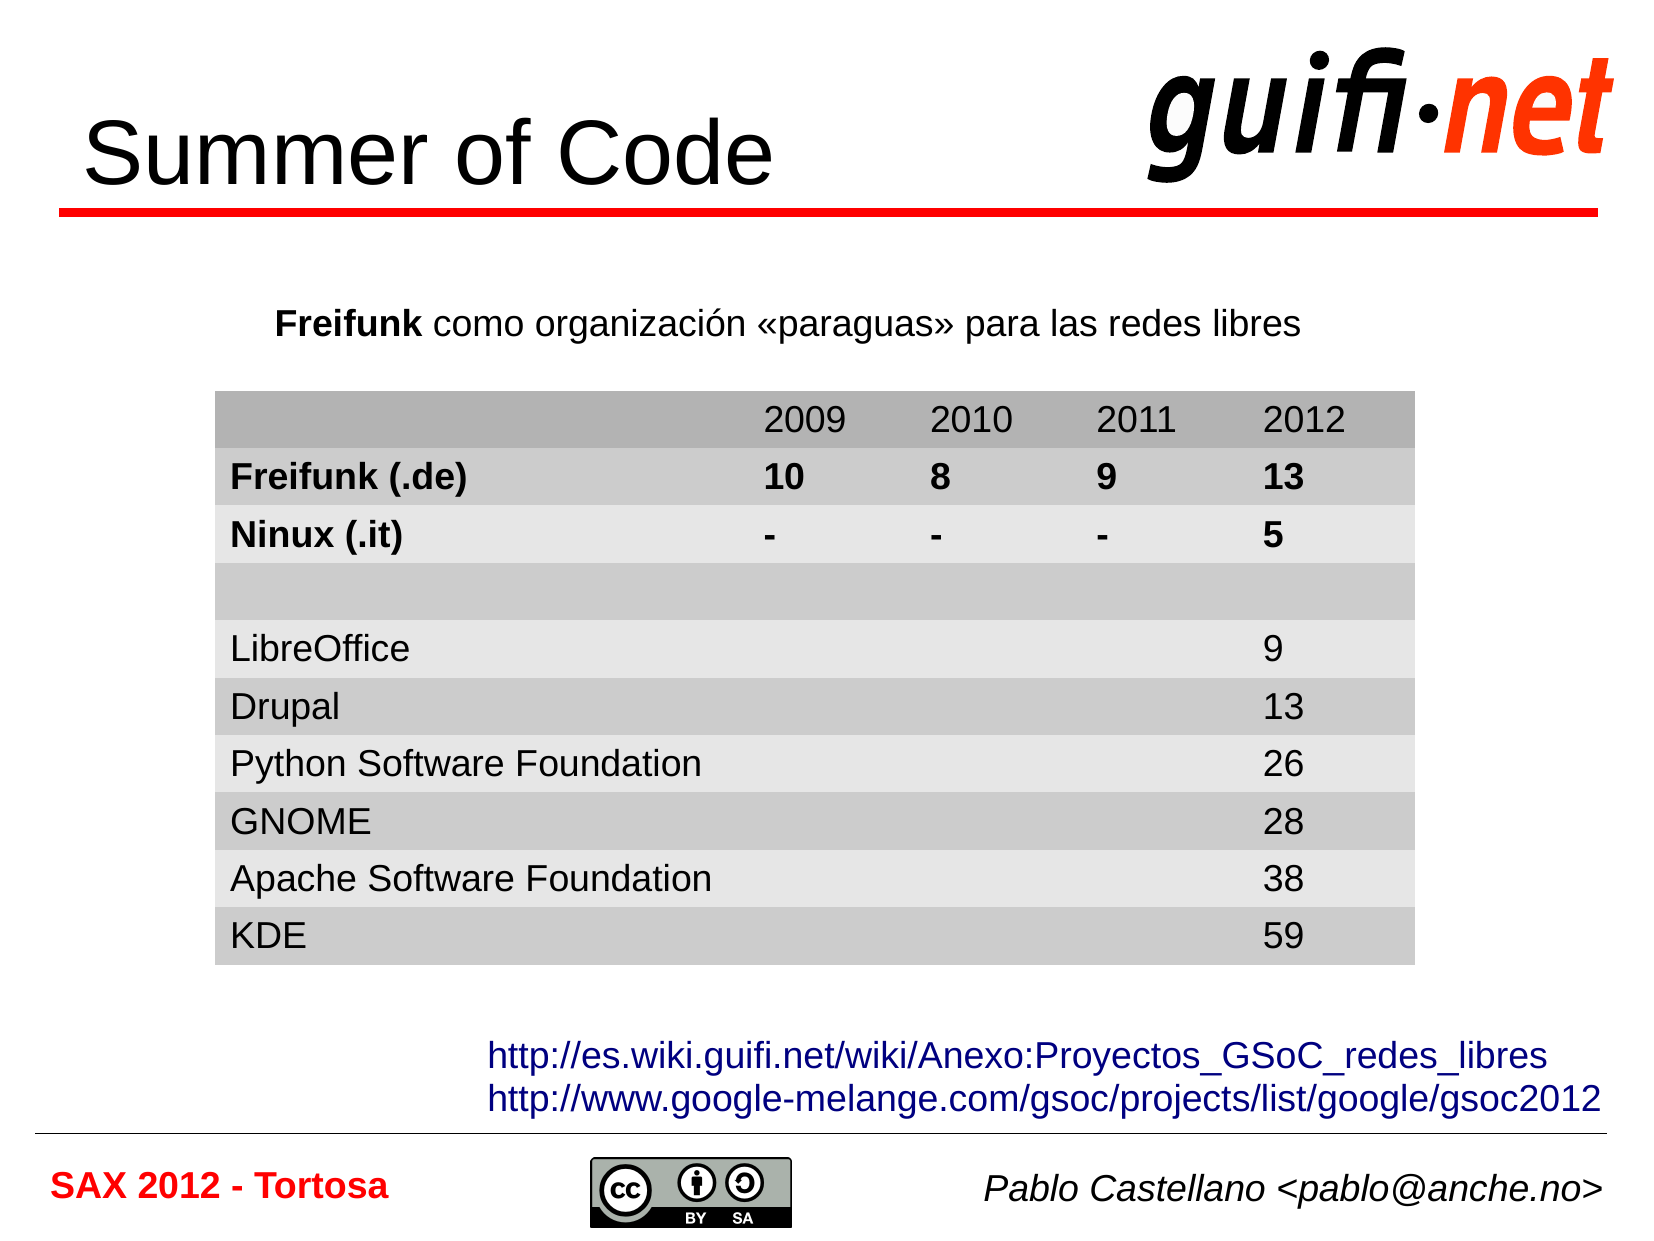

# Summer of Code
Freifunk como organización «paraguas» para las redes libres
| | 2009 | 2010 | 2011 | 2012 |
| --- | --- | --- | --- | --- |
| Freifunk (.de) | 10 | 8 | 9 | 13 |
| Ninux (.it) | - | - | - | 5 |
| | | | | |
| LibreOffice | | | | 9 |
| Drupal | | | | 13 |
| Python Software Foundation | | | | 26 |
| GNOME | | | | 28 |
| Apache Software Foundation | | | | 38 |
| KDE | | | | 59 |
http://es.wiki.guifi.net/wiki/Anexo:Proyectos_GSoC_redes_libres
http://www.google-melange.com/gsoc/projects/list/google/gsoc2012
SAX 2012 - Tortosa
Pablo Castellano <pablo@anche.no>